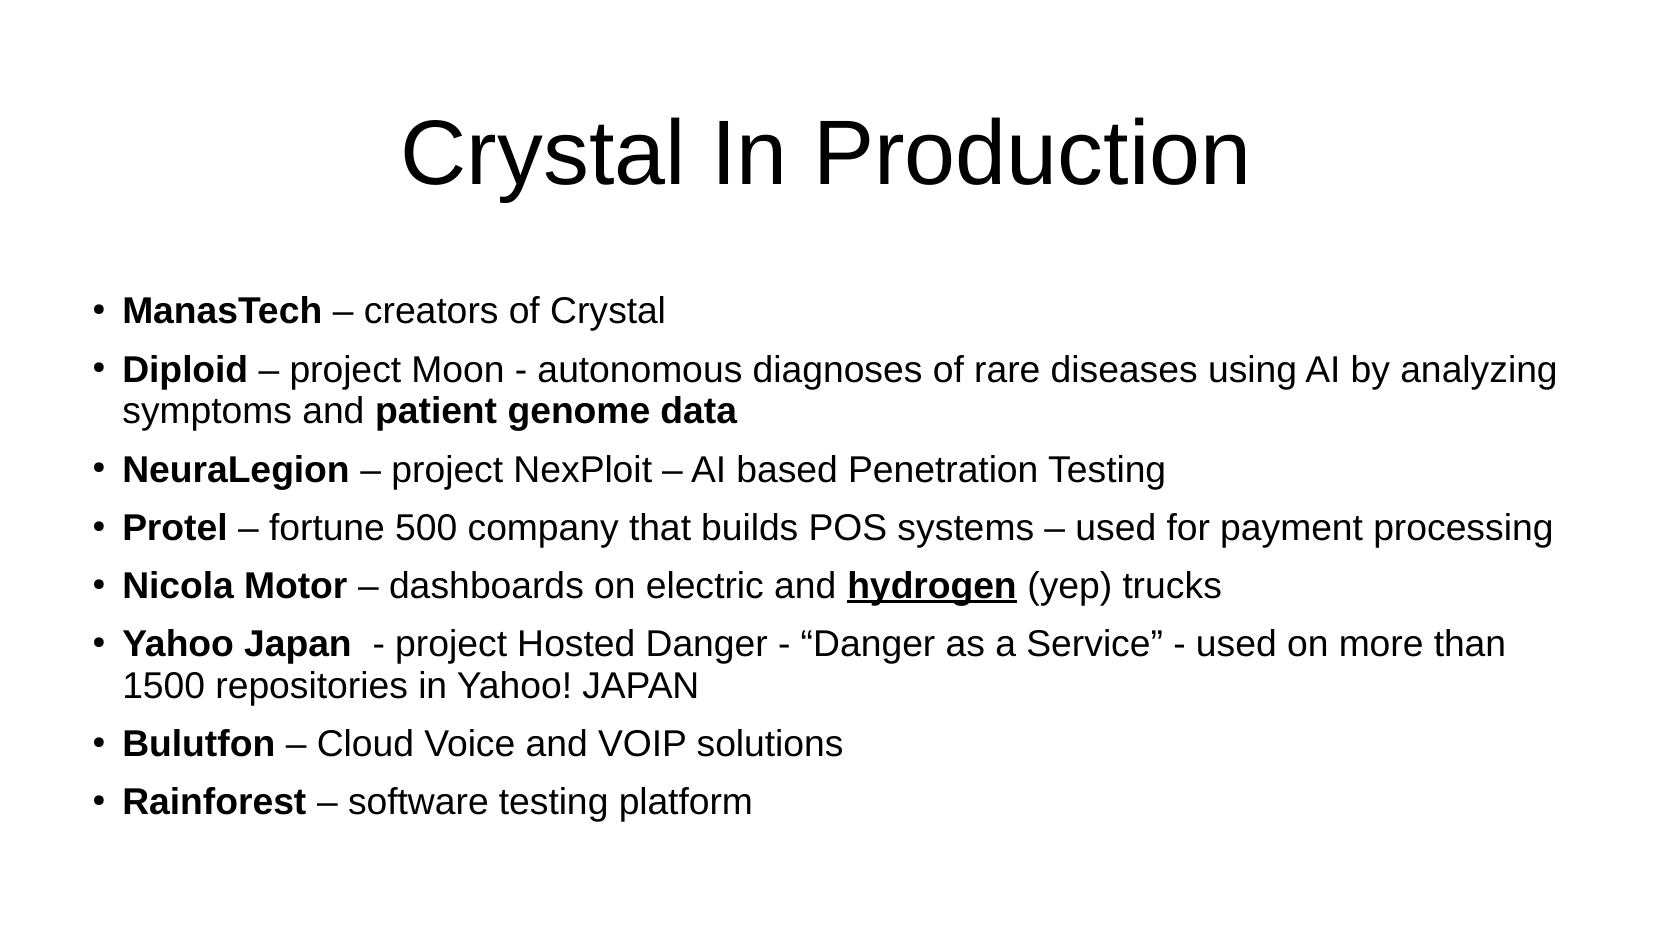

# Crystal In Production
ManasTech – creators of Crystal
Diploid – project Moon - autonomous diagnoses of rare diseases using AI by analyzing symptoms and patient genome data
NeuraLegion – project NexPloit – AI based Penetration Testing
Protel – fortune 500 company that builds POS systems – used for payment processing
Nicola Motor – dashboards on electric and hydrogen (yep) trucks
Yahoo Japan - project Hosted Danger - “Danger as a Service” - used on more than 1500 repositories in Yahoo! JAPAN
Bulutfon – Cloud Voice and VOIP solutions
Rainforest – software testing platform